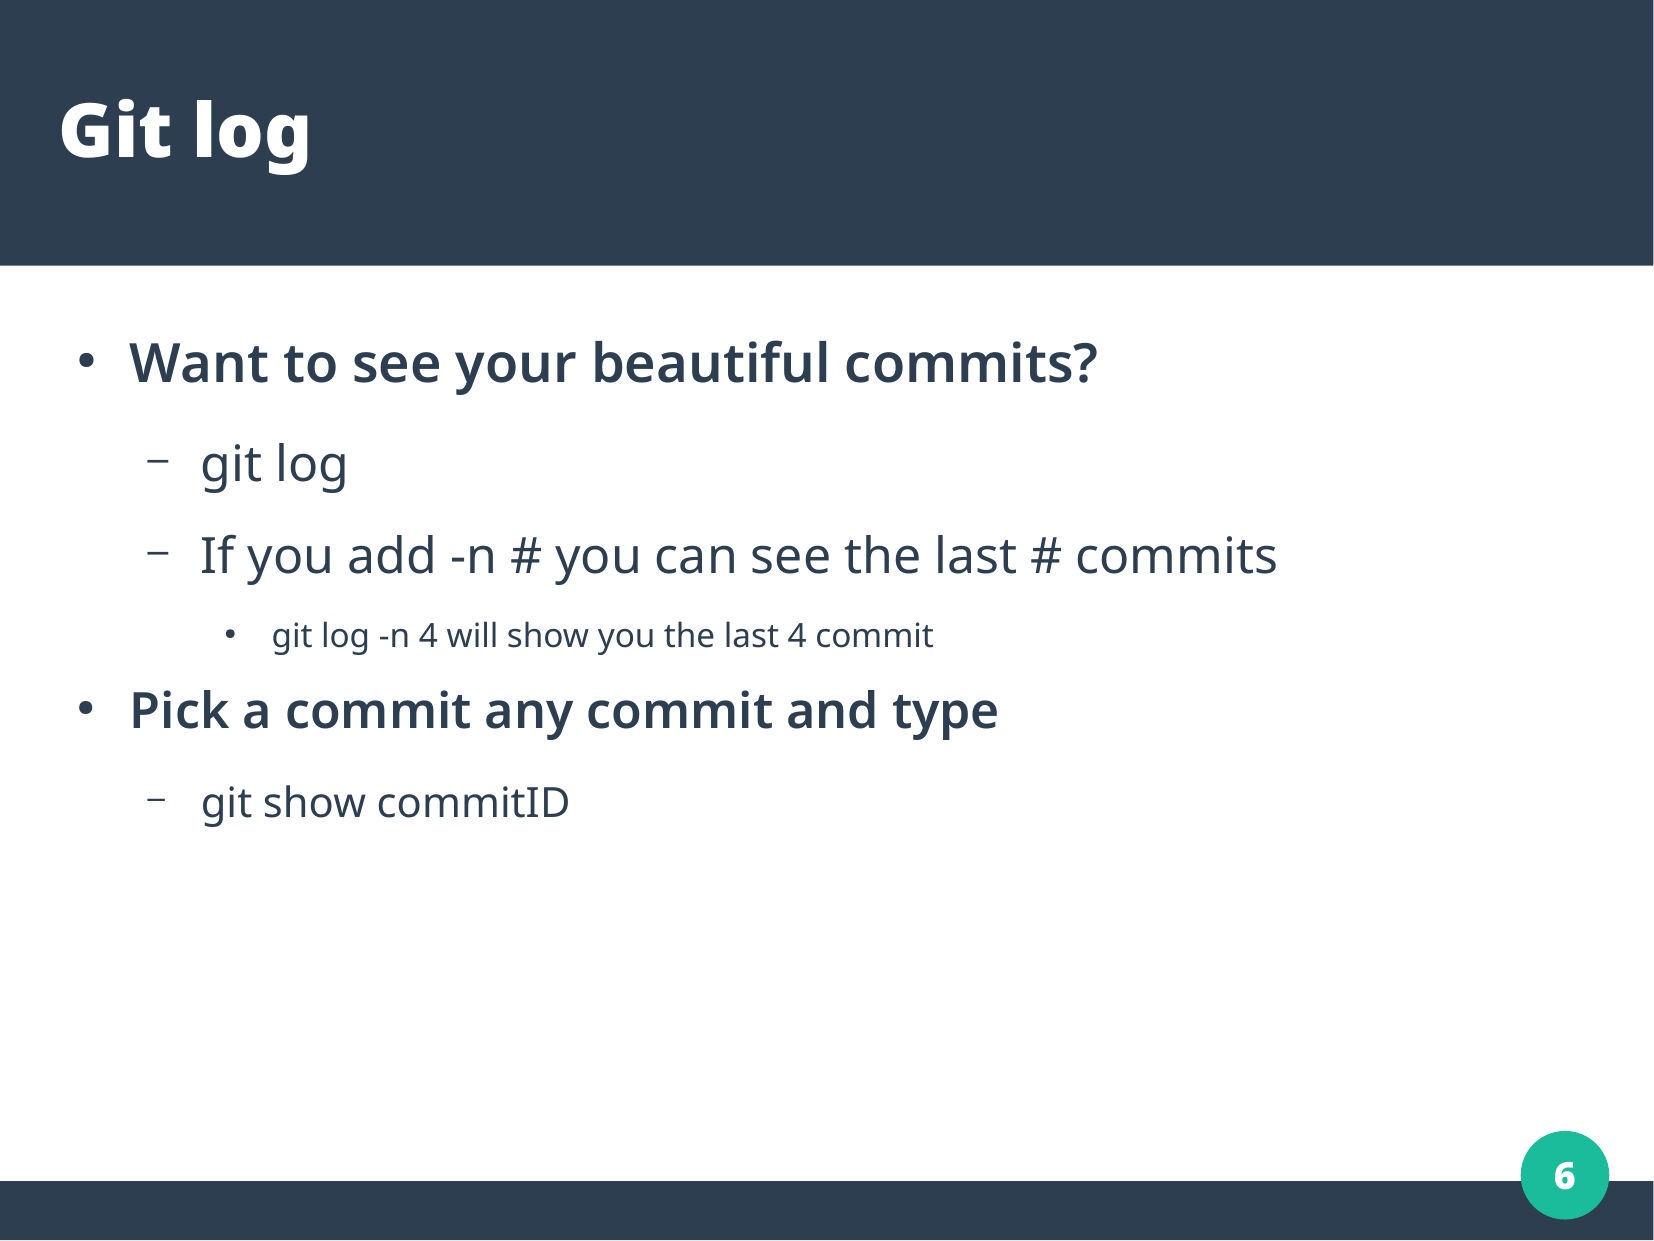

# Git log
Want to see your beautiful commits?
git log
If you add -n # you can see the last # commits
git log -n 4 will show you the last 4 commit
Pick a commit any commit and type
git show commitID
6